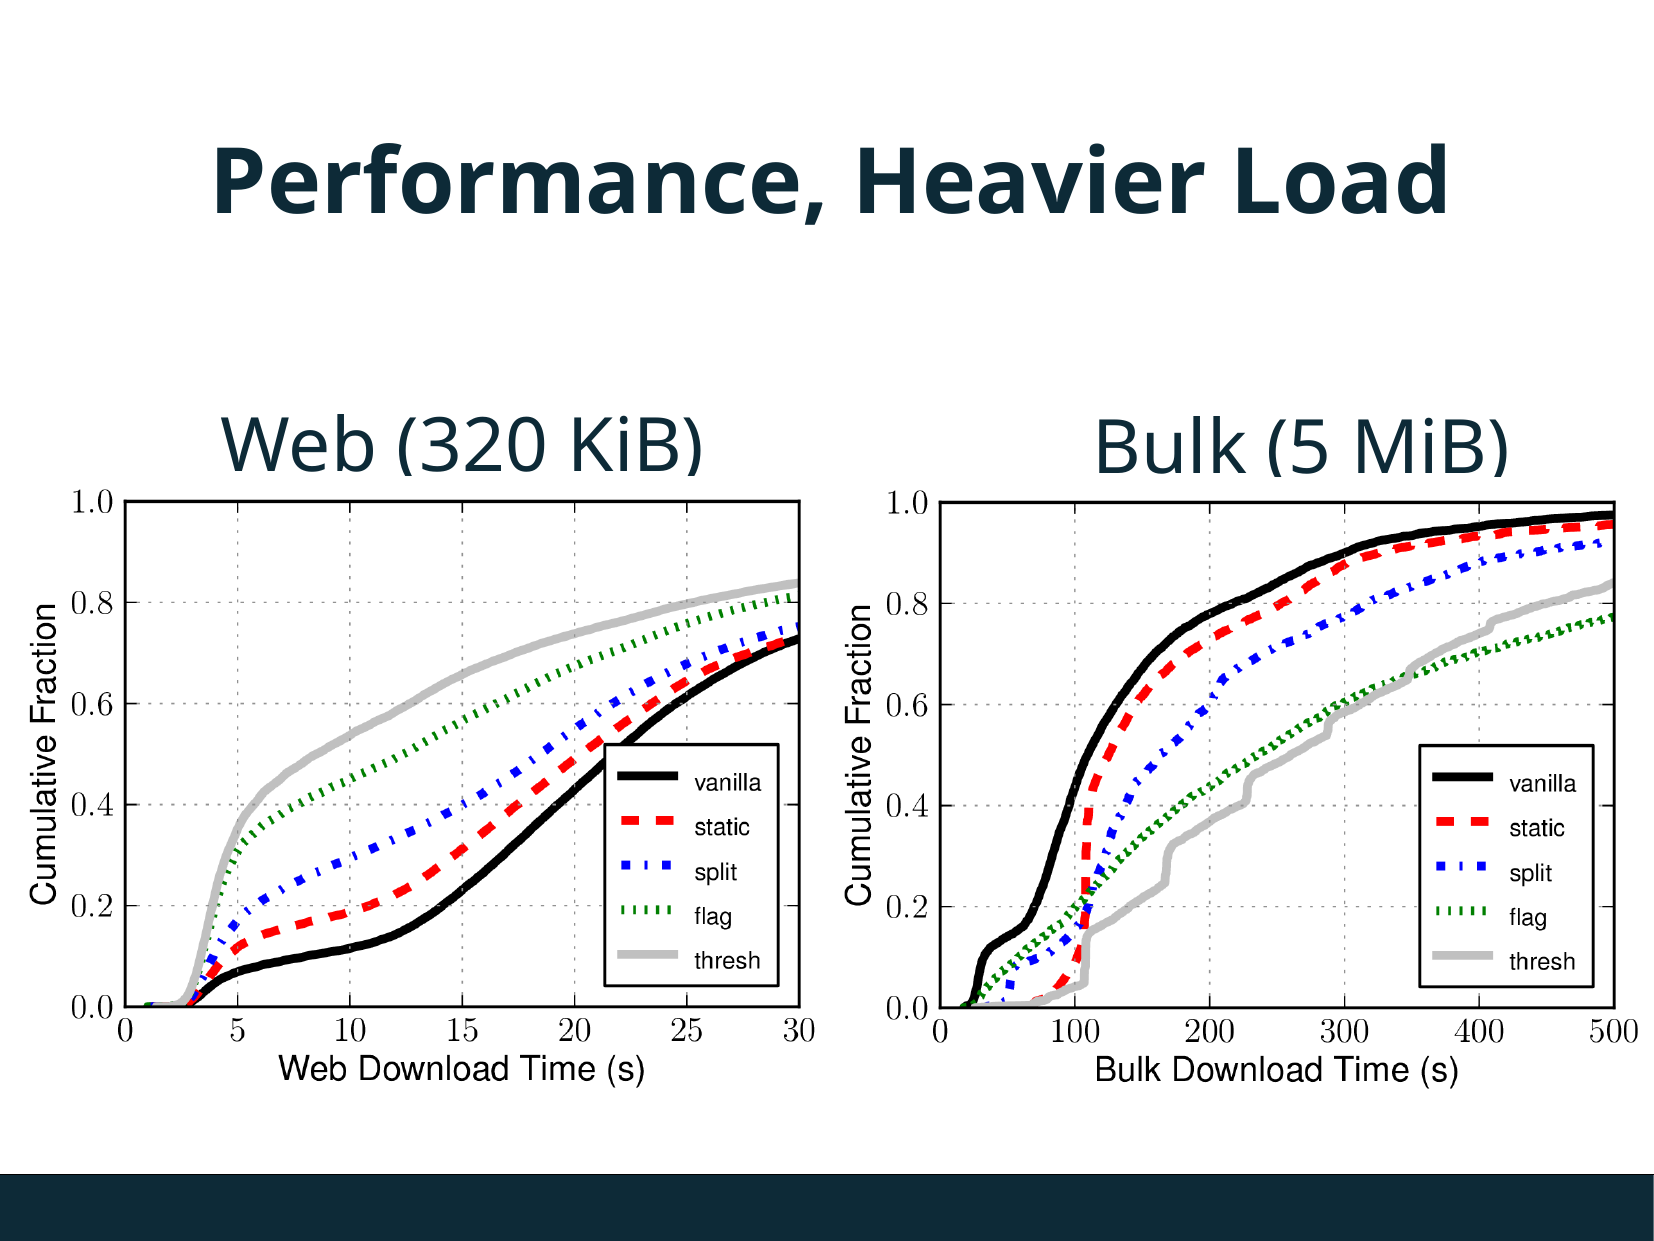

# Performance, Heavier Load
Web (320 KiB)
Bulk (5 MiB)